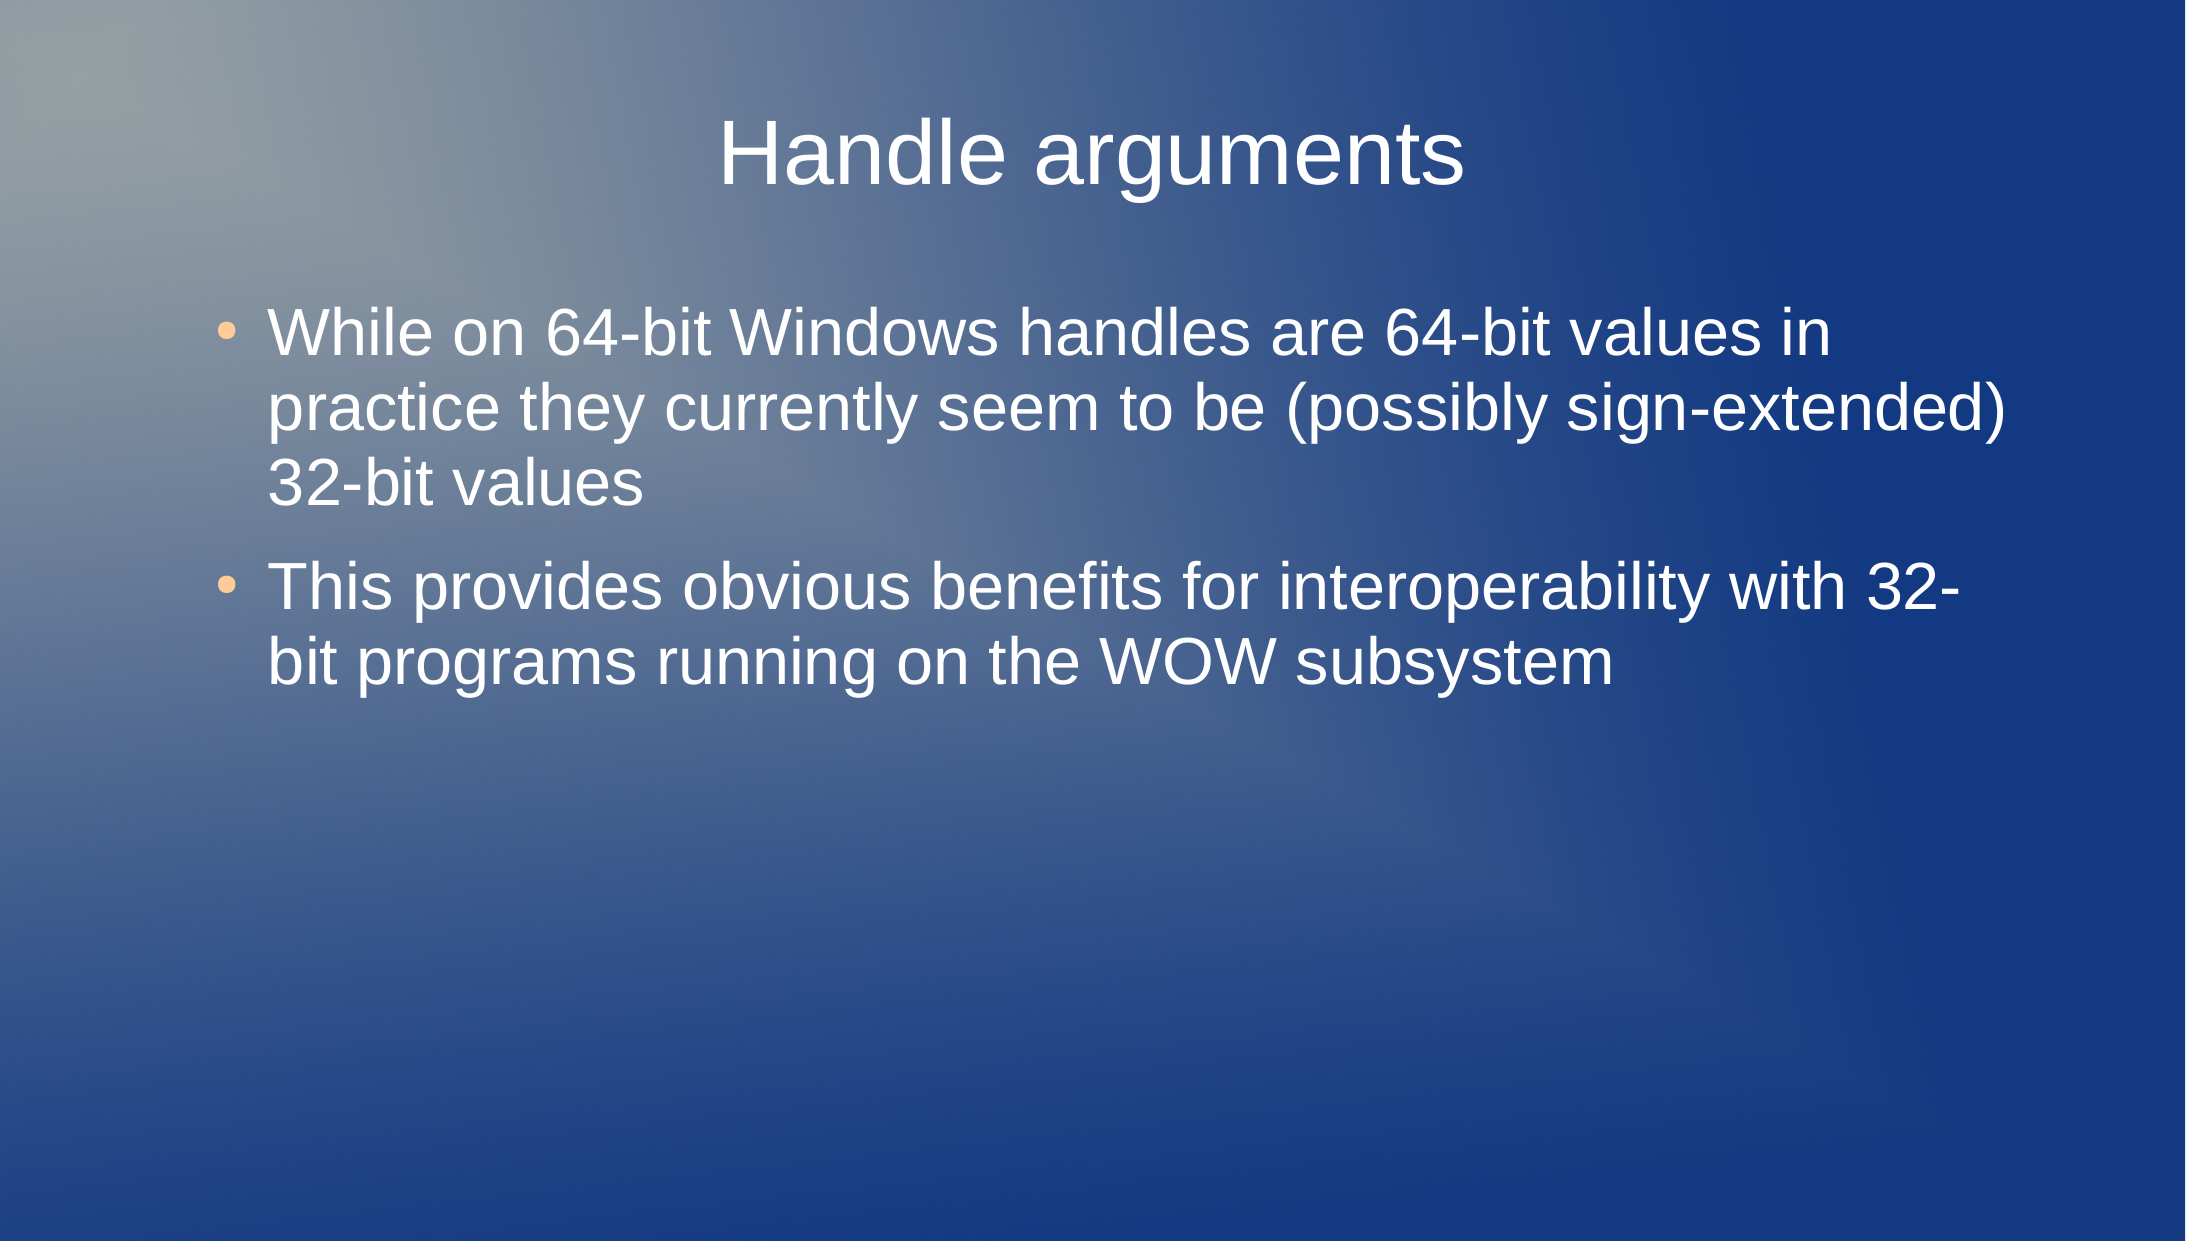

# Handle arguments
While on 64-bit Windows handles are 64-bit values in practice they currently seem to be (possibly sign-extended) 32-bit values
This provides obvious benefits for interoperability with 32-bit programs running on the WOW subsystem